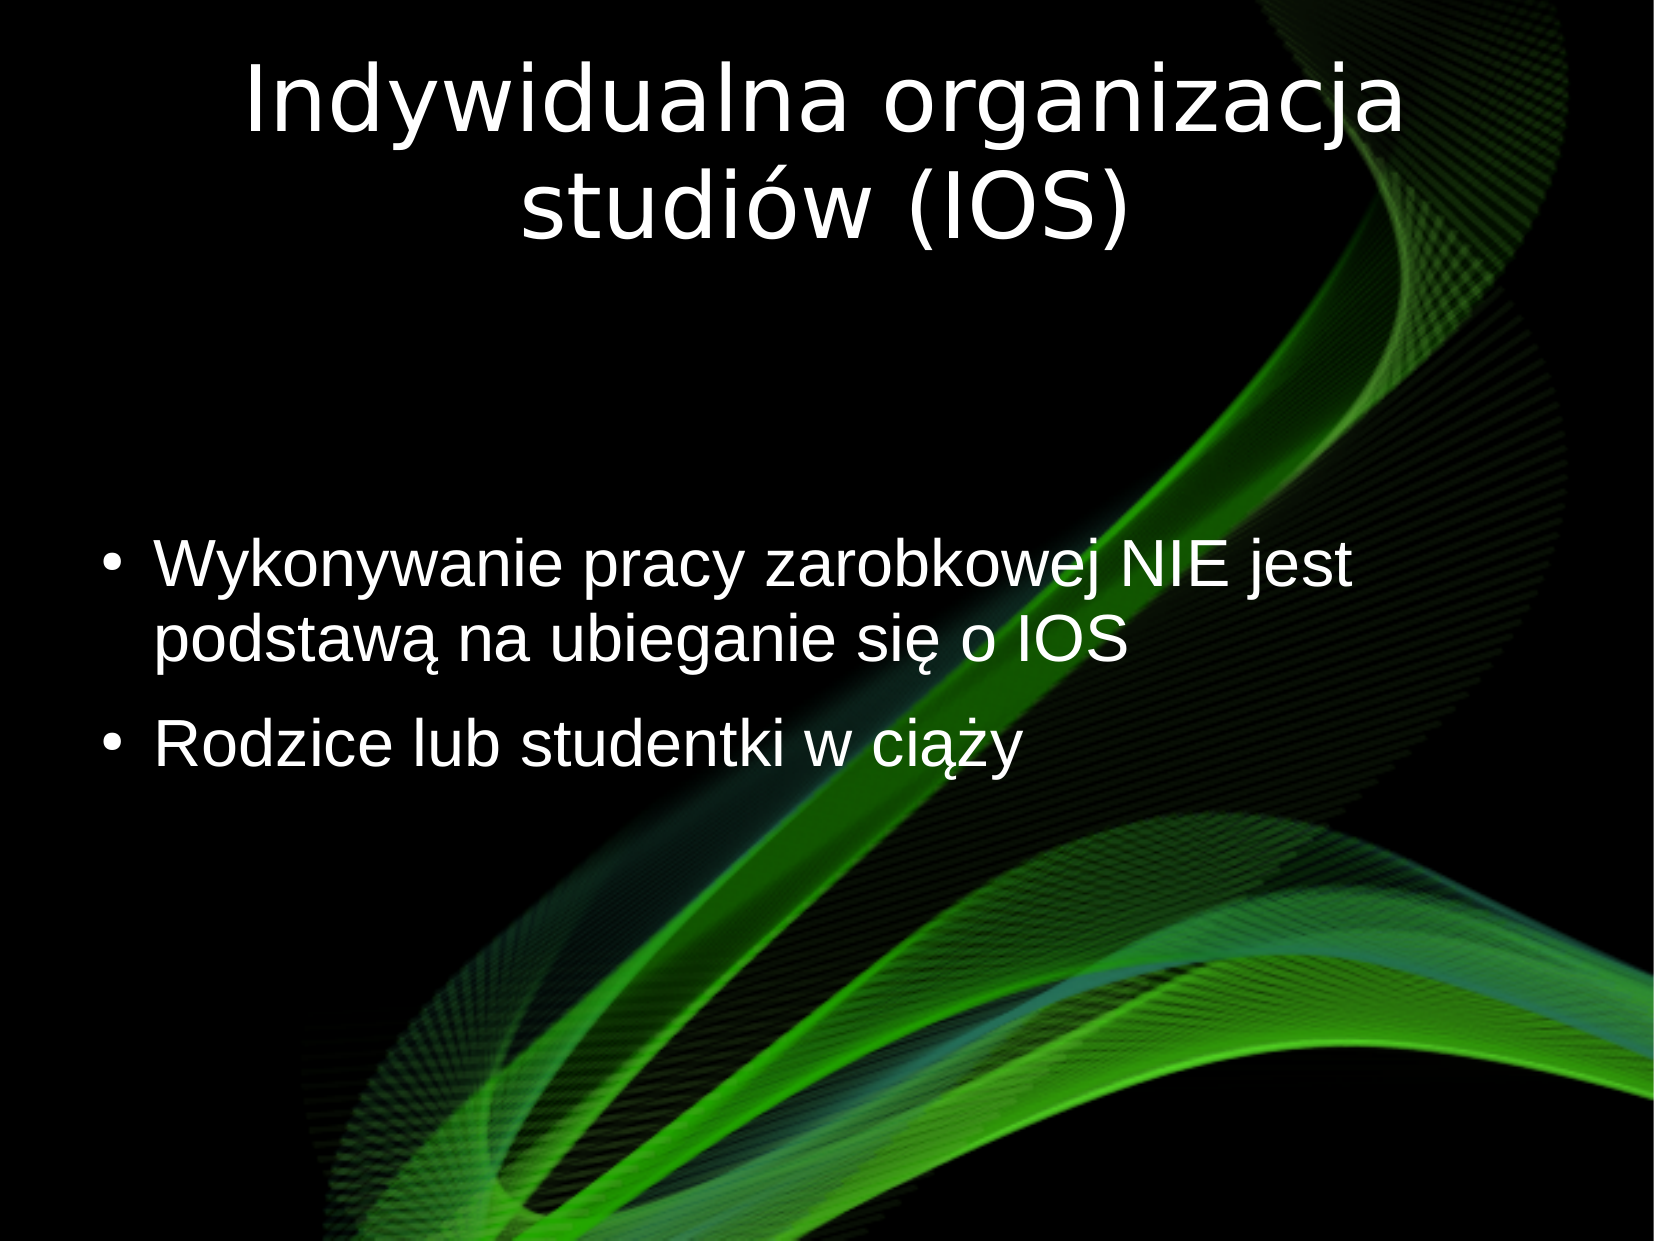

# Indywidualna organizacja studiów (IOS)
Wykonywanie pracy zarobkowej NIE jest podstawą na ubieganie się o IOS
Rodzice lub studentki w ciąży